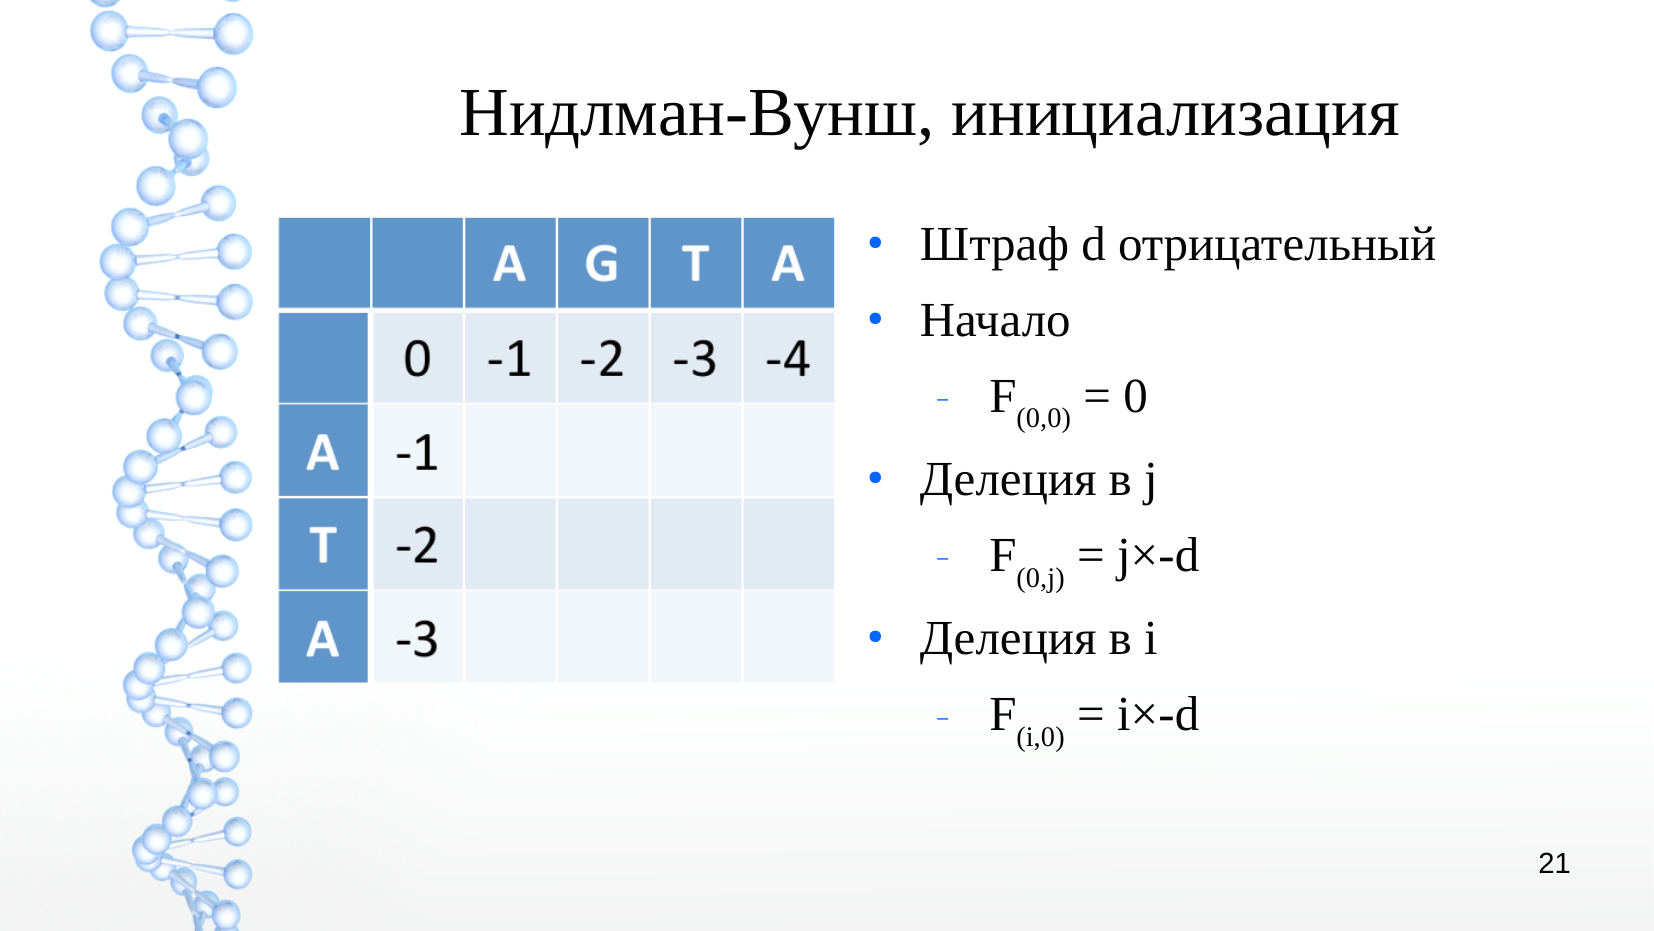

# Нидлман-Вунш, инициализация
Штраф d отрицательный
Начало
F(0,0) = 0
Делеция в j
F(0,j) = j×-d
Делеция в i
F(i,0) = i×-d
21